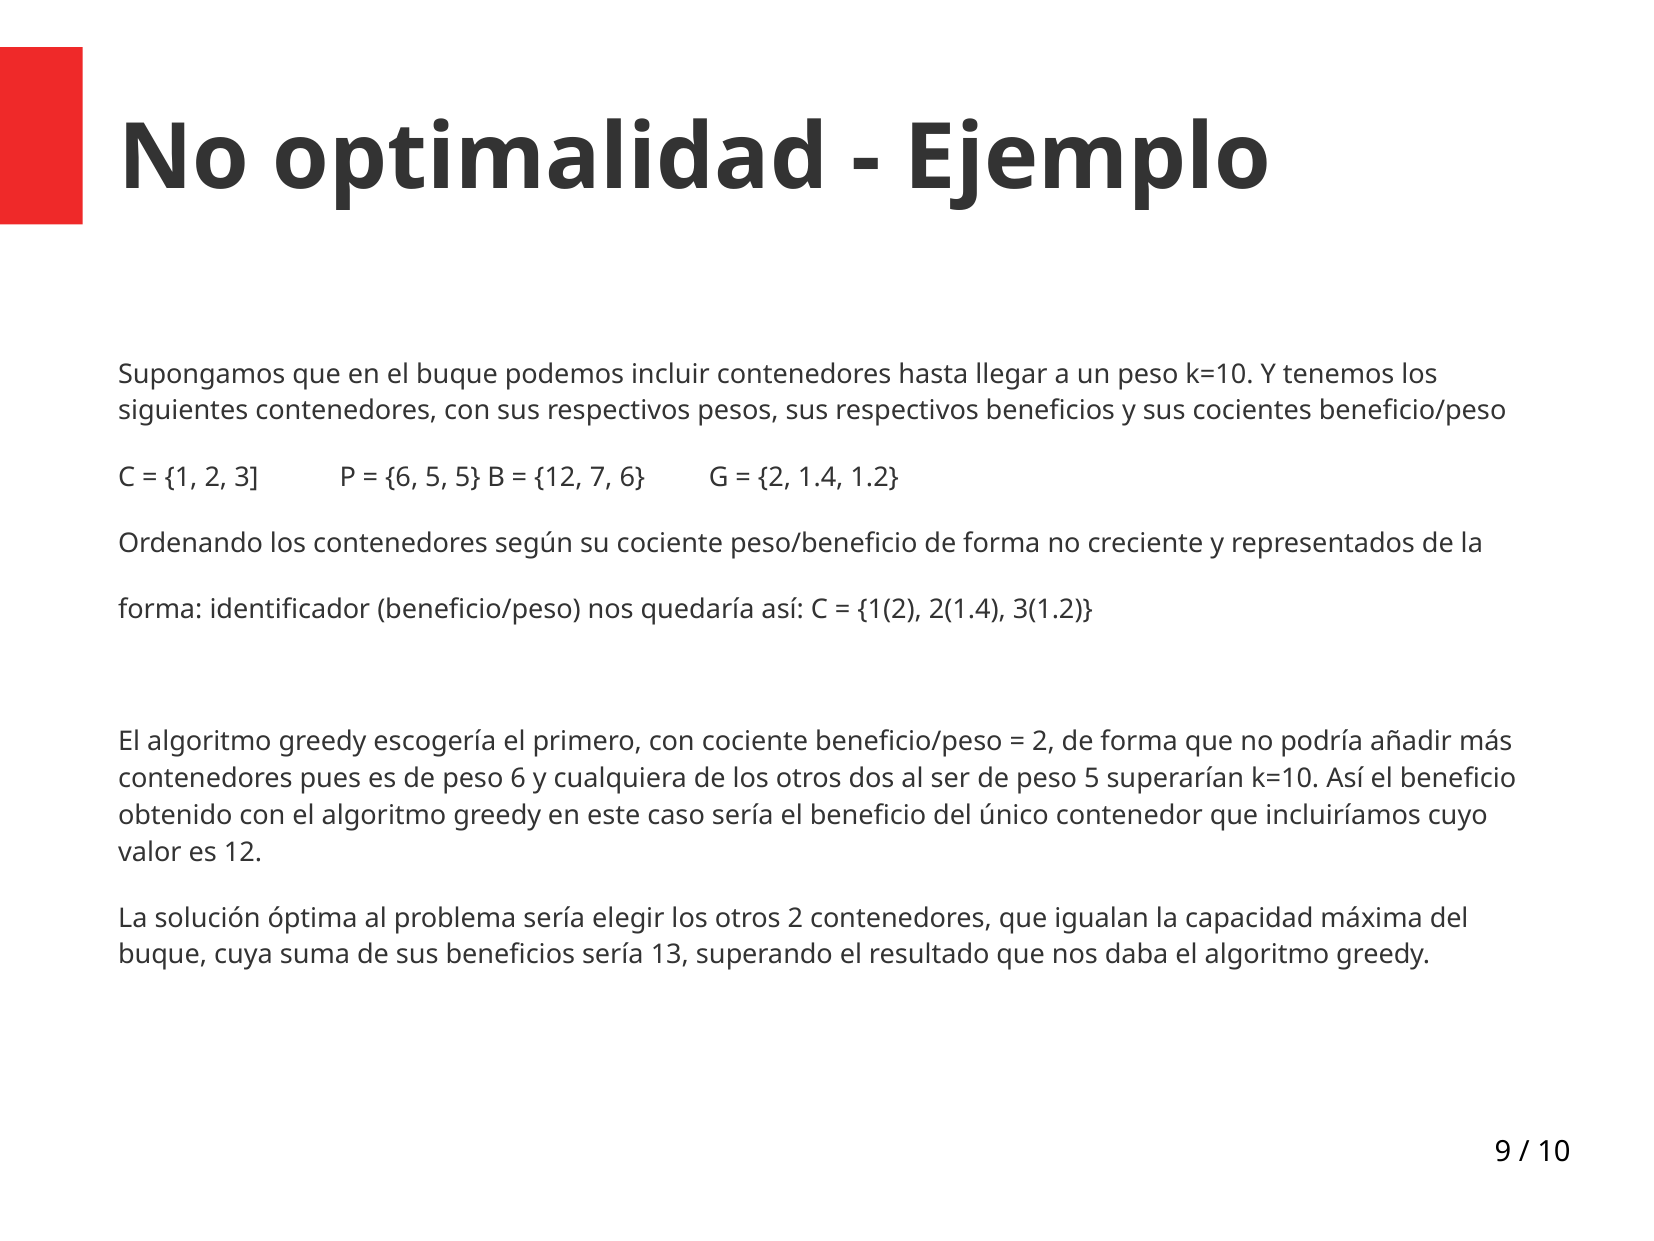

# No optimalidad - Ejemplo
Supongamos que en el buque podemos incluir contenedores hasta llegar a un peso k=10. Y tenemos los siguientes contenedores, con sus respectivos pesos, sus respectivos beneficios y sus cocientes beneficio/peso
C = {1, 2, 3] 	P = {6, 5, 5}	B = {12, 7, 6}	G = {2, 1.4, 1.2}
Ordenando los contenedores según su cociente peso/beneficio de forma no creciente y representados de la
forma: identificador (beneficio/peso) nos quedaría así: C = {1(2), 2(1.4), 3(1.2)}
El algoritmo greedy escogería el primero, con cociente beneficio/peso = 2, de forma que no podría añadir más contenedores pues es de peso 6 y cualquiera de los otros dos al ser de peso 5 superarían k=10. Así el beneficio obtenido con el algoritmo greedy en este caso sería el beneficio del único contenedor que incluiríamos cuyo valor es 12.
La solución óptima al problema sería elegir los otros 2 contenedores, que igualan la capacidad máxima del buque, cuya suma de sus beneficios sería 13, superando el resultado que nos daba el algoritmo greedy.
9